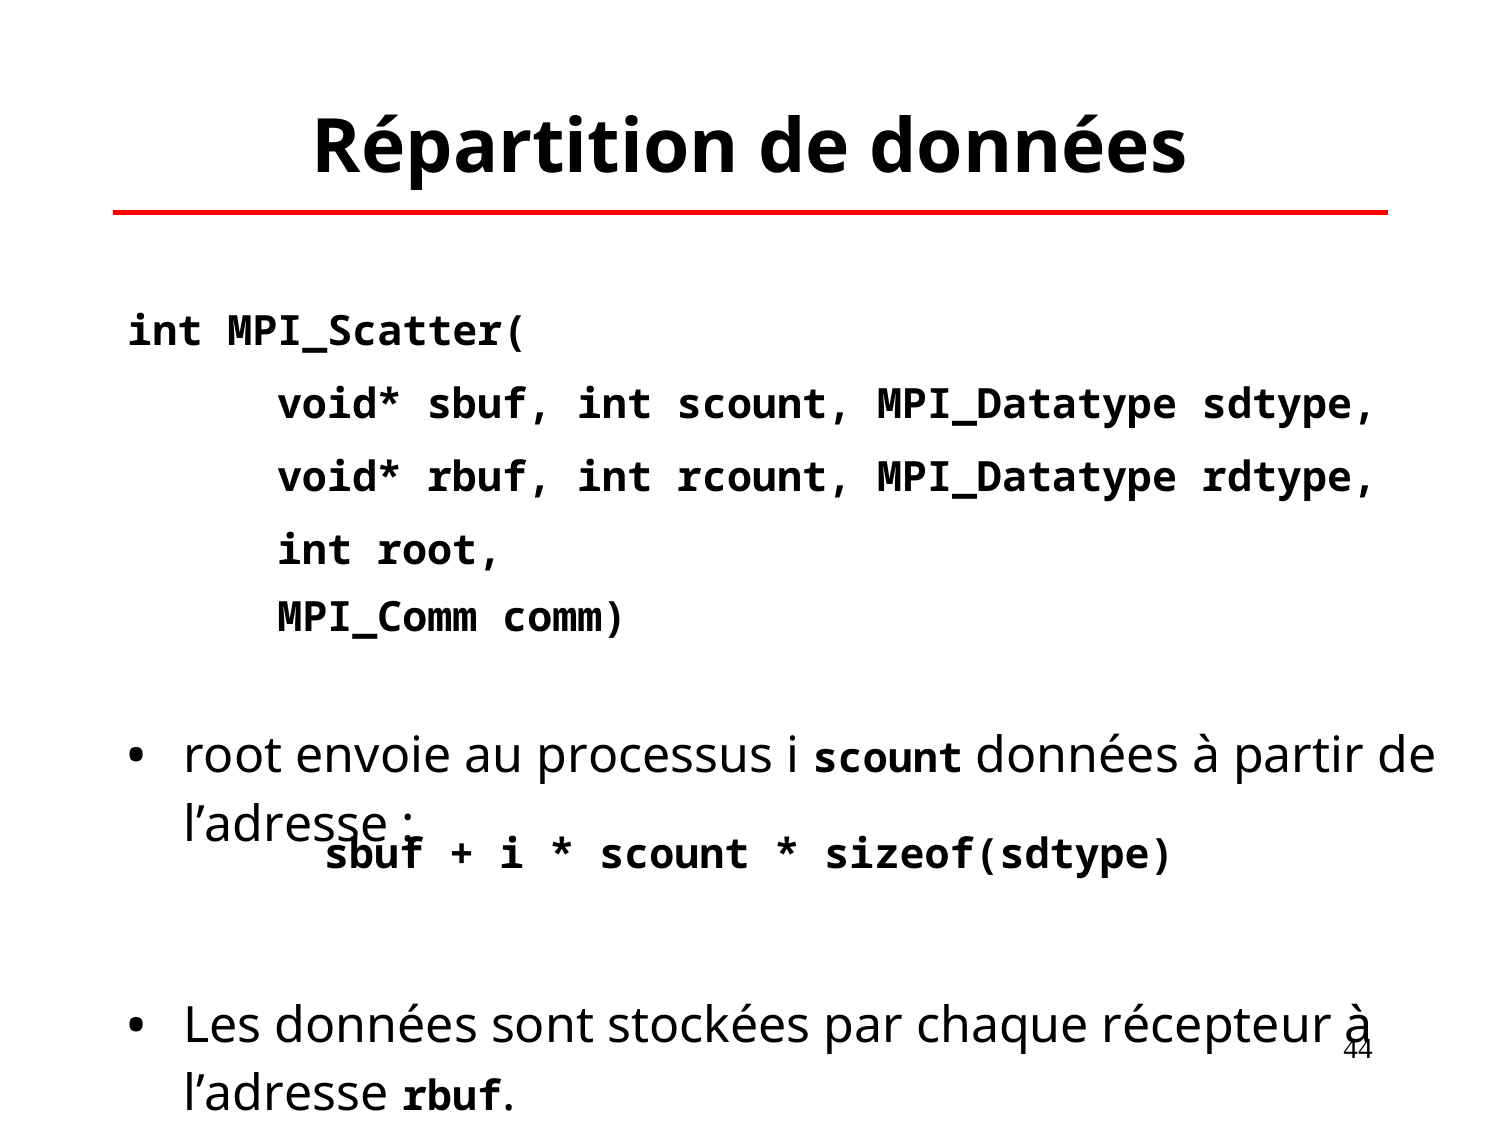

# Répartition de données
int MPI_Scatter(
 	void* sbuf, int scount, MPI_Datatype sdtype,
 	void* rbuf, int rcount, MPI_Datatype rdtype,
 	int root,
MPI_Comm comm)
root envoie au processus i scount données à partir de l’adresse :
Les données sont stockées par chaque récepteur à l’adresse rbuf.
sbuf + i * scount * sizeof(sdtype)
44